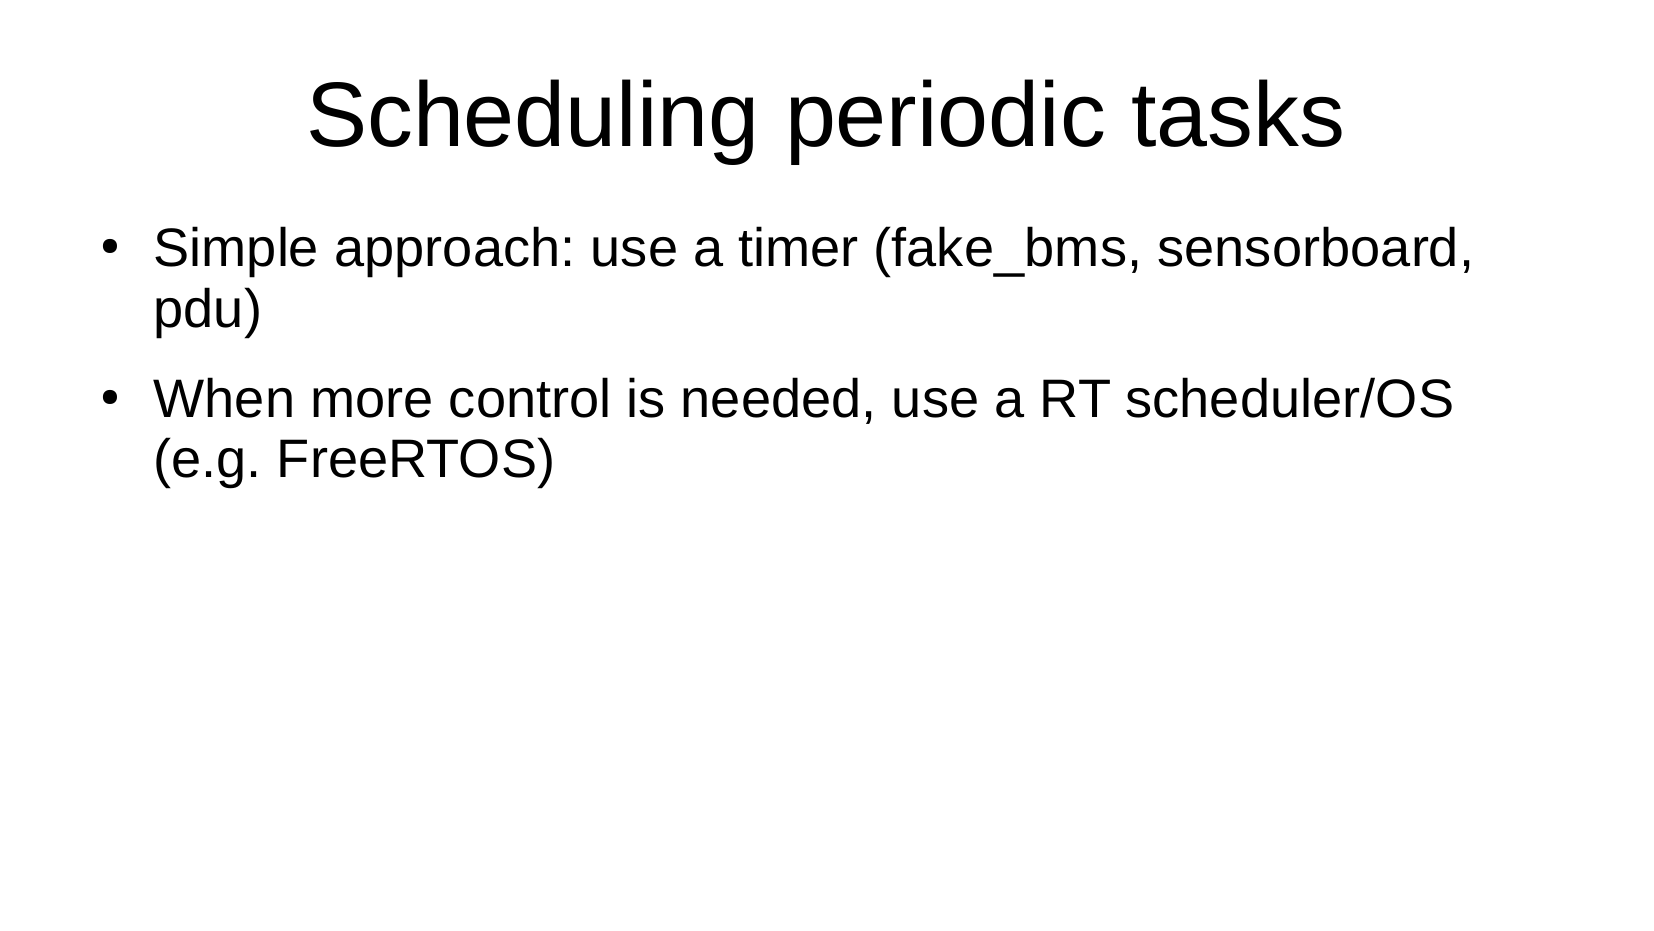

# Scheduling periodic tasks
Simple approach: use a timer (fake_bms, sensorboard, pdu)
When more control is needed, use a RT scheduler/OS (e.g. FreeRTOS)